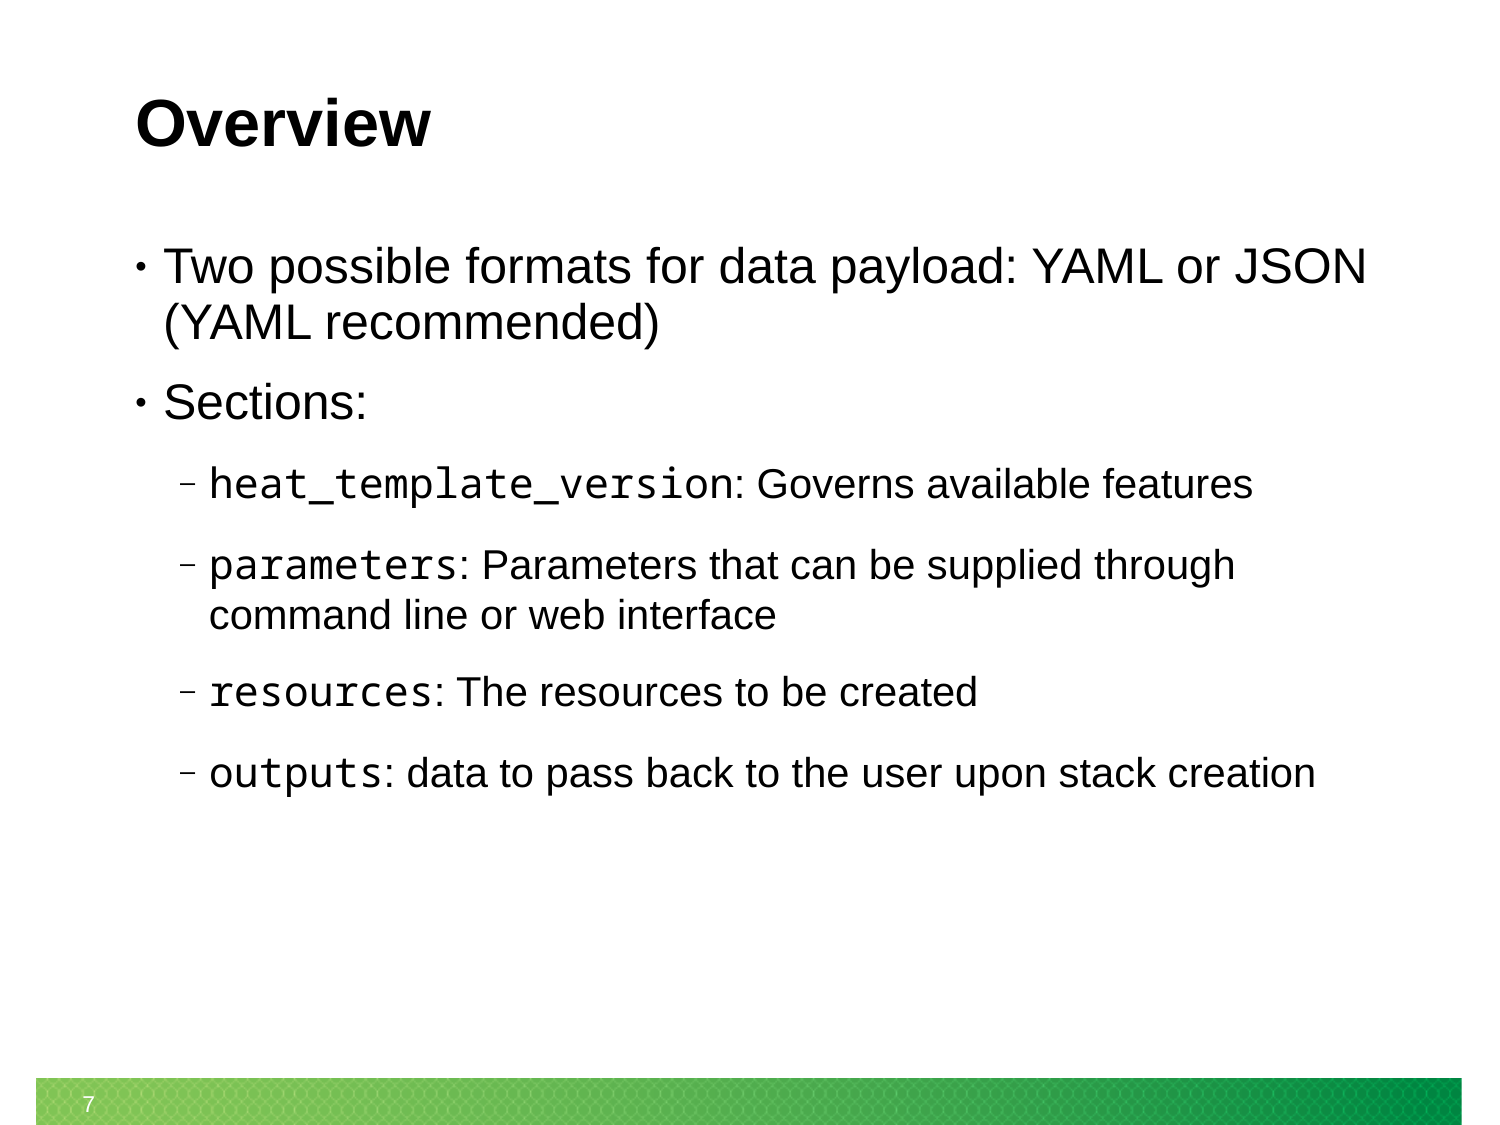

# Overview
Two possible formats for data payload: YAML or JSON (YAML recommended)
Sections:
heat_template_version: Governs available features
parameters: Parameters that can be supplied through command line or web interface
resources: The resources to be created
outputs: data to pass back to the user upon stack creation